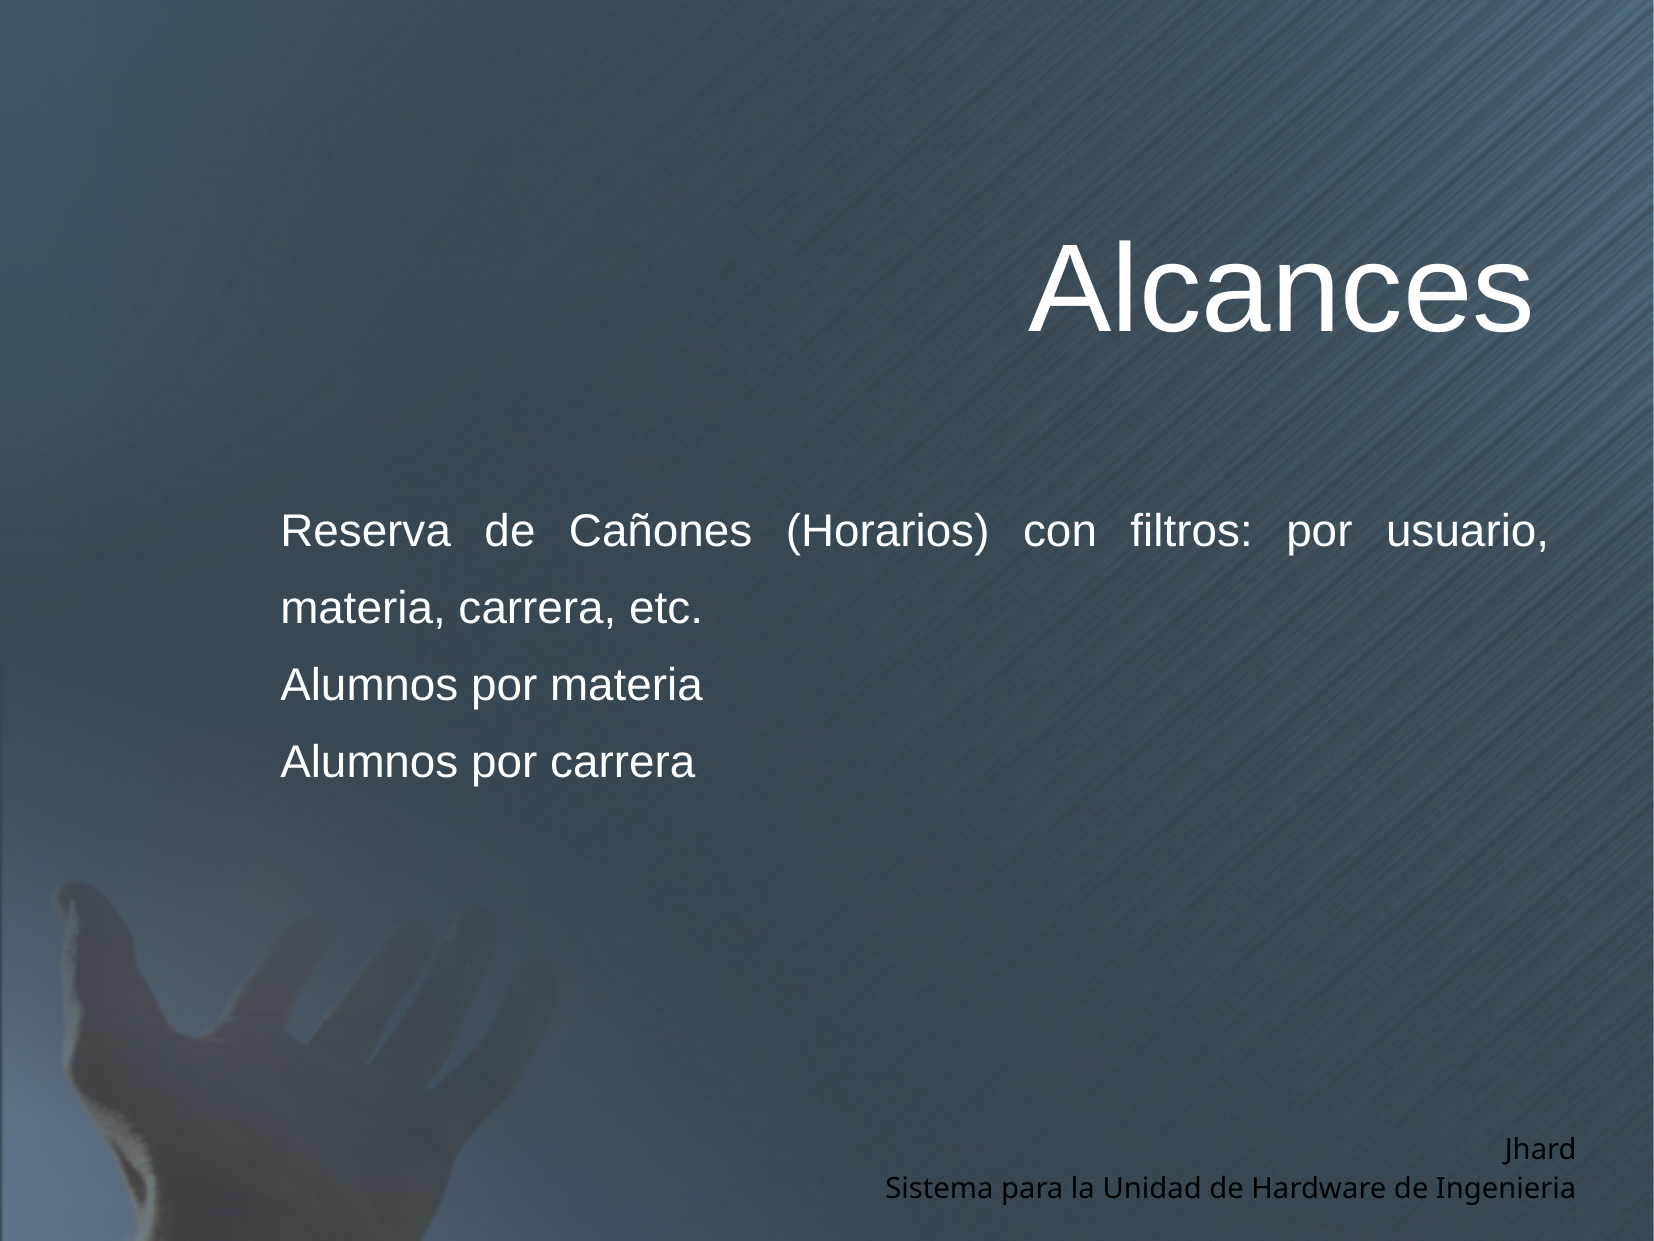

# Alcances
Reserva de Cañones (Horarios) con filtros: por usuario, materia, carrera, etc.
Alumnos por materia
Alumnos por carrera